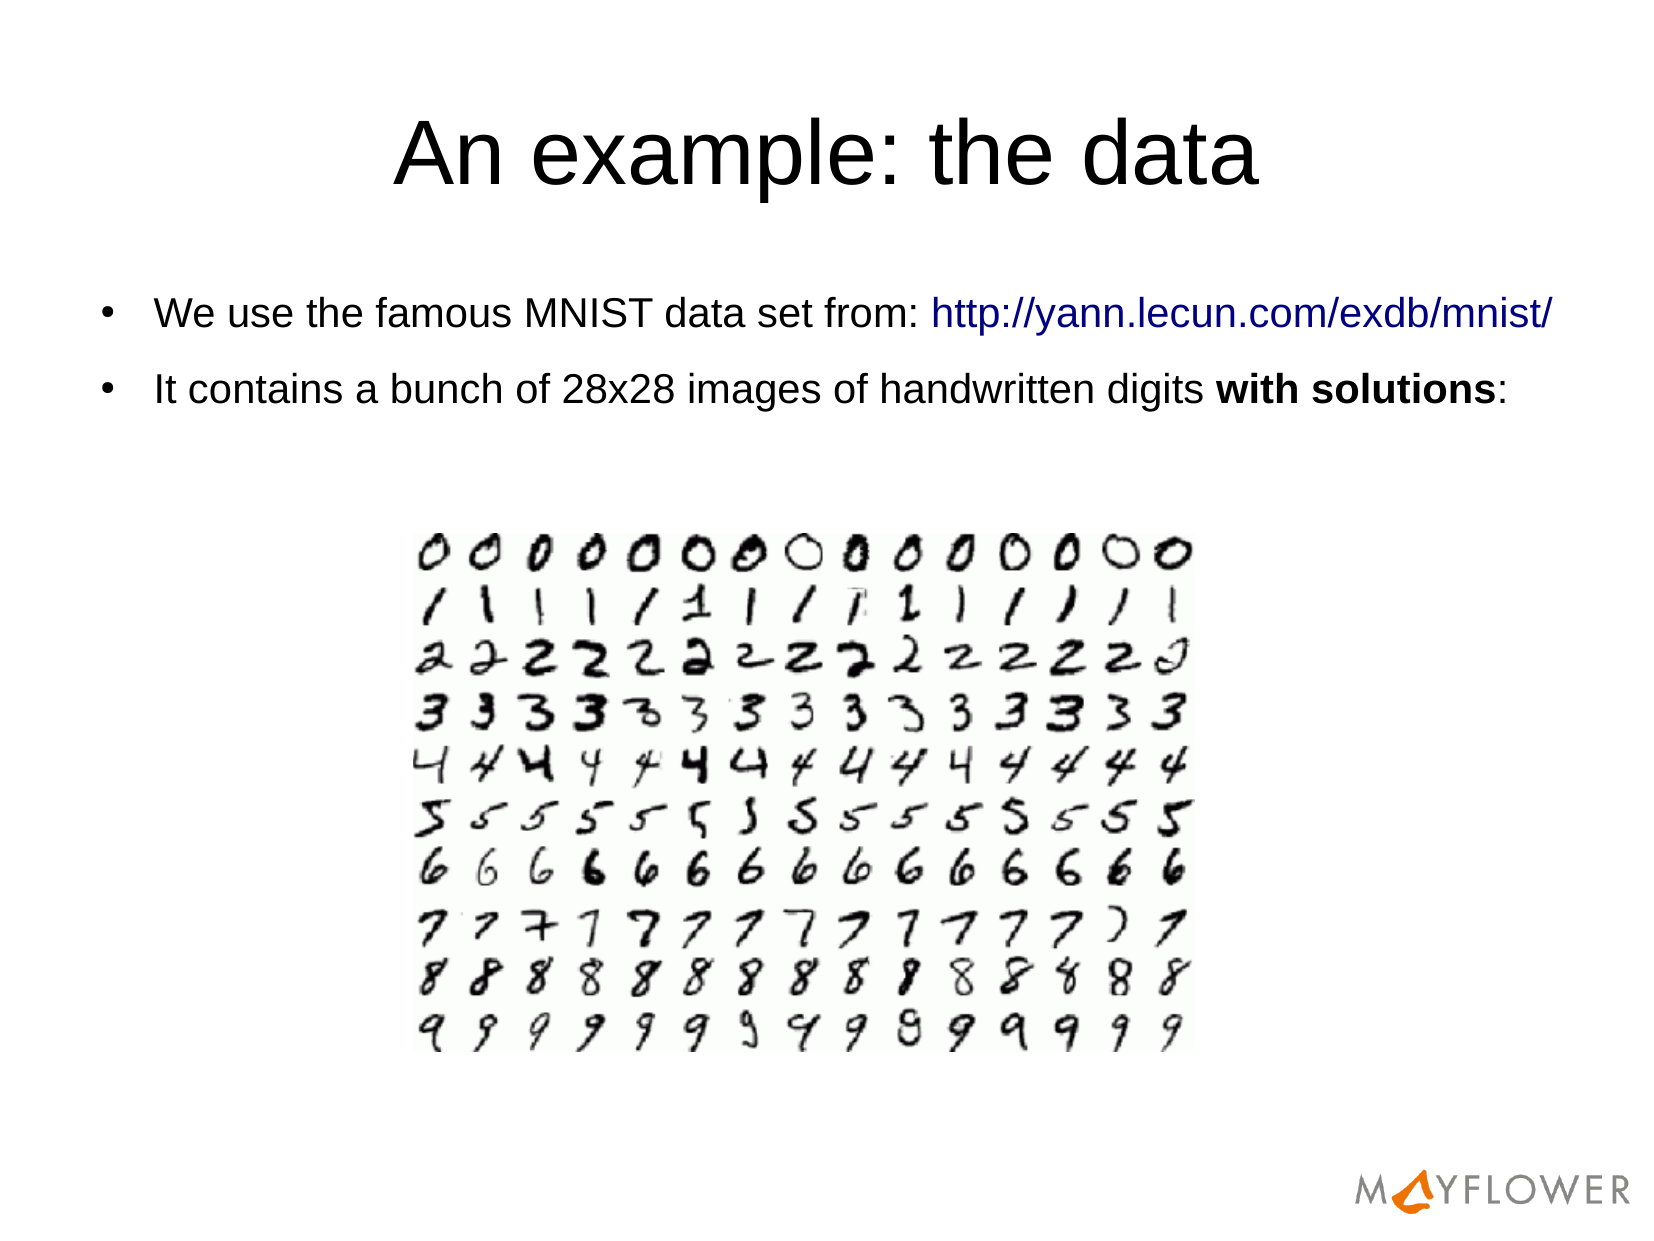

# An example: the data
We use the famous MNIST data set from: http://yann.lecun.com/exdb/mnist/
It contains a bunch of 28x28 images of handwritten digits with solutions: